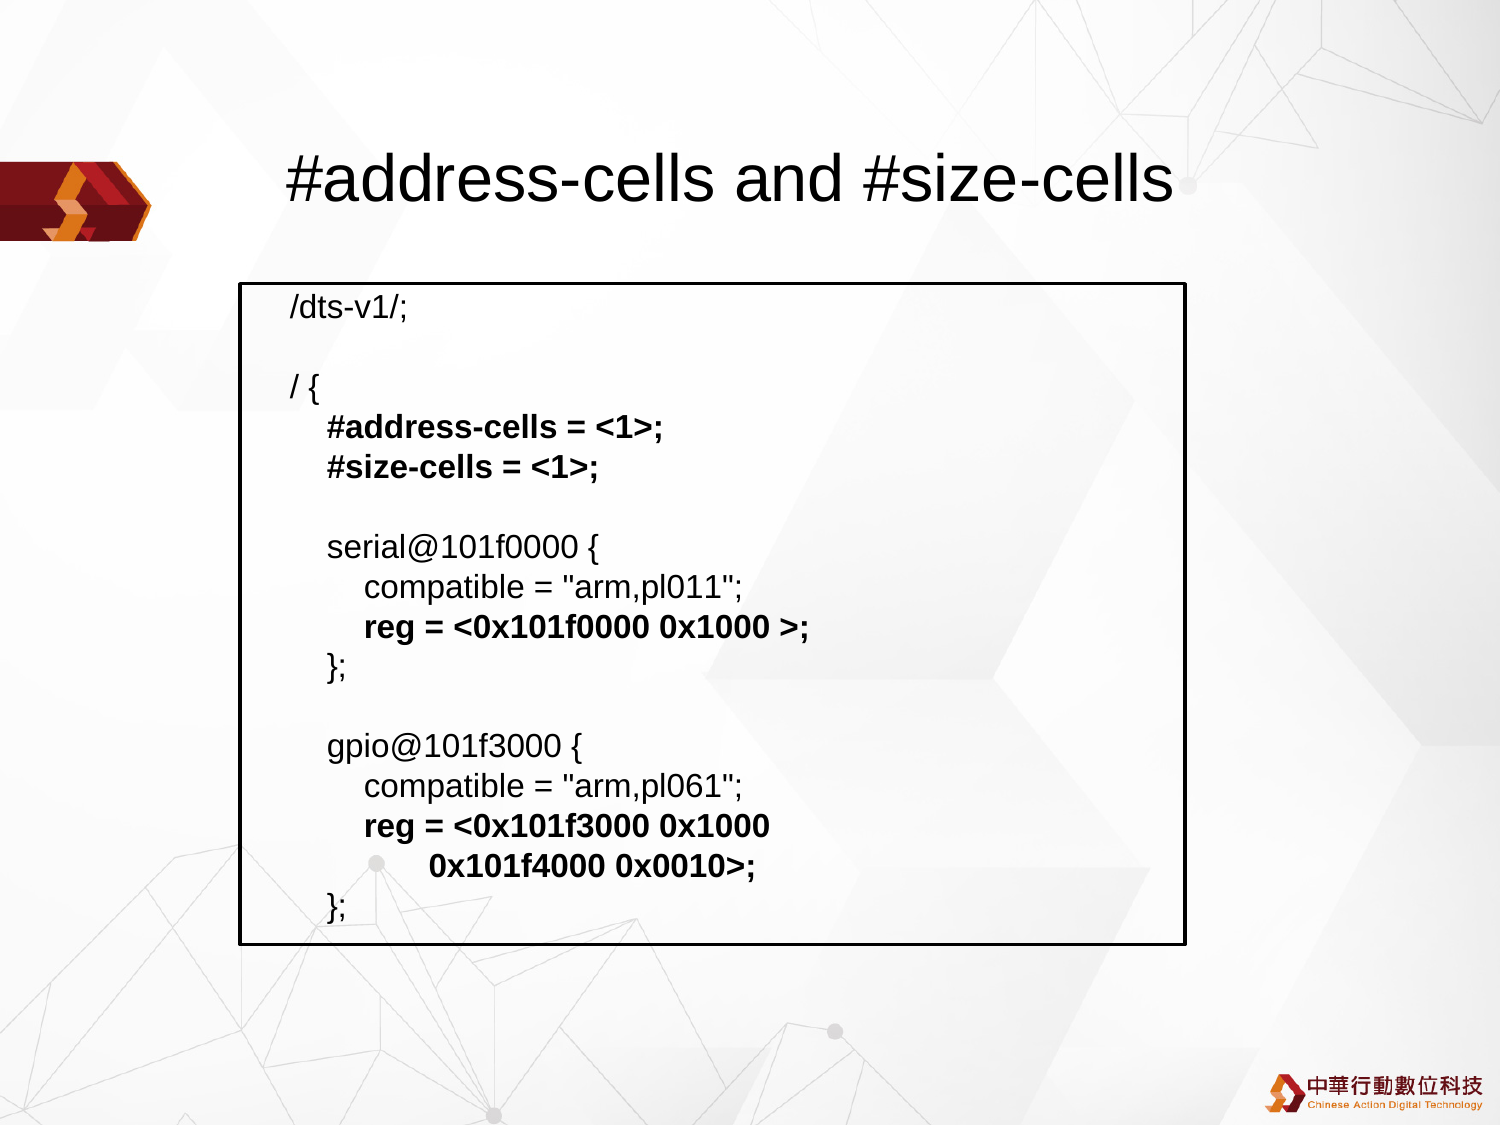

# #address-cells and #size-cells
/dts-v1/;
/ {
 #address-cells = <1>;
 #size-cells = <1>;
 serial@101f0000 {
 compatible = "arm,pl011";
 reg = <0x101f0000 0x1000 >;
 };
 gpio@101f3000 {
 compatible = "arm,pl061";
 reg = <0x101f3000 0x1000
 0x101f4000 0x0010>;
 };